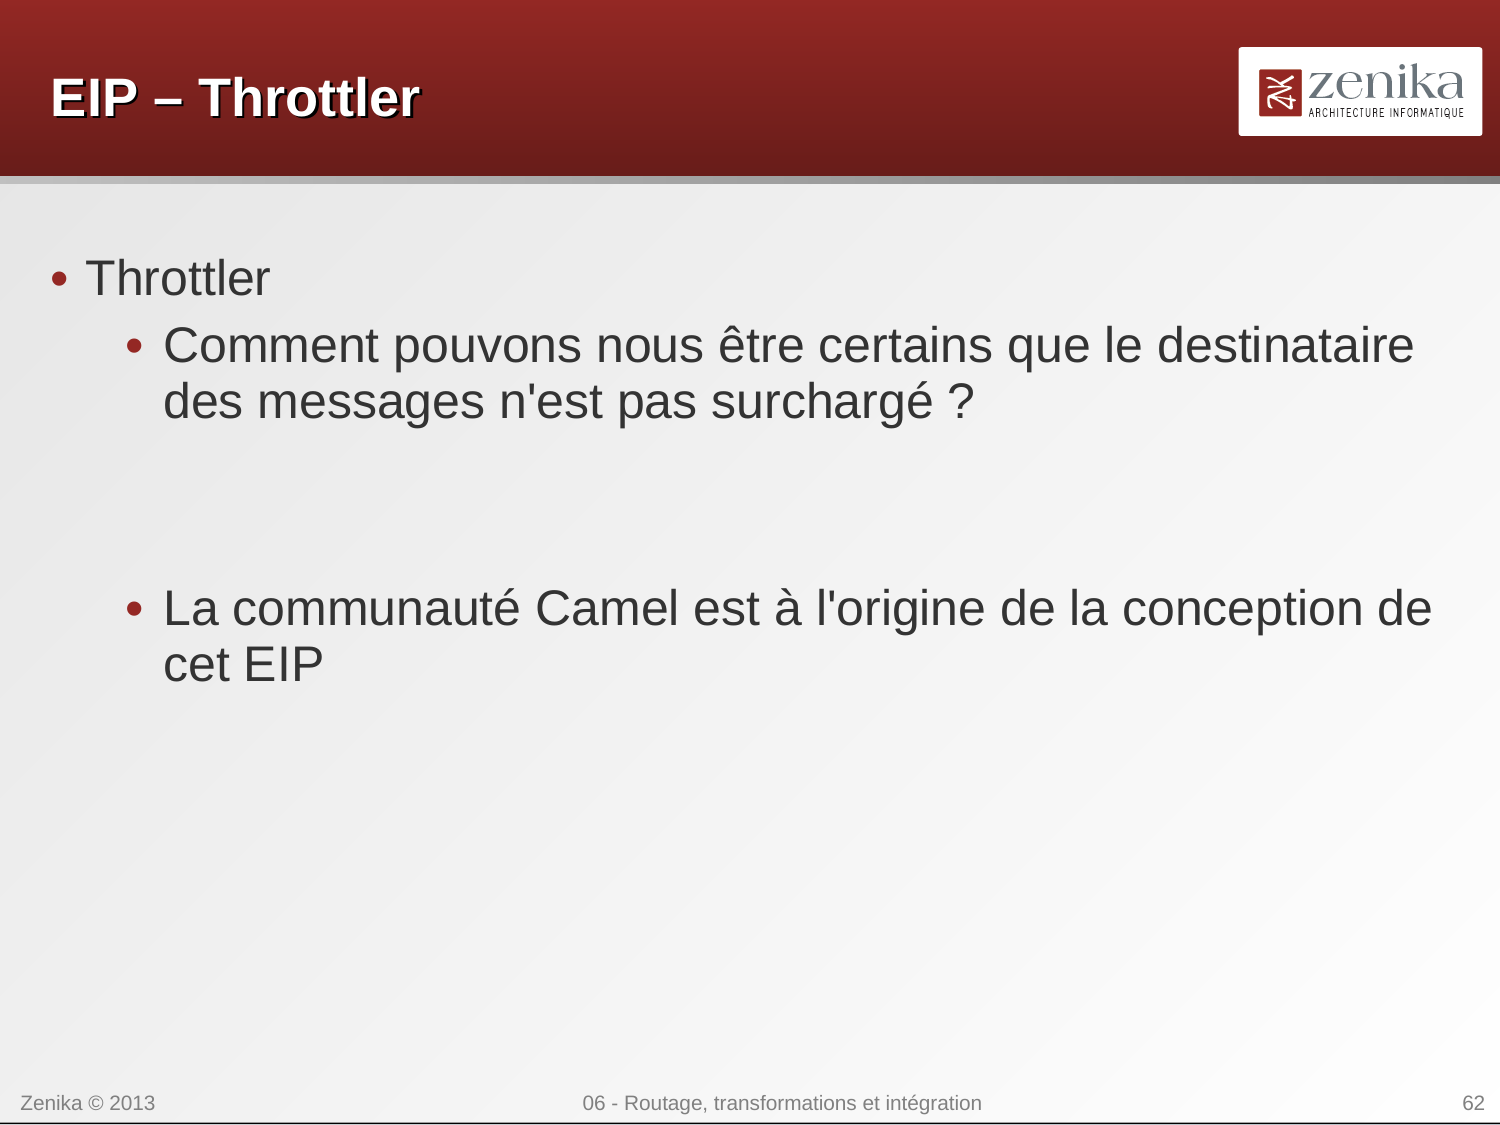

# EIP – Throttler
Throttler
Comment pouvons nous être certains que le destinataire des messages n'est pas surchargé ?
La communauté Camel est à l'origine de la conception de cet EIP